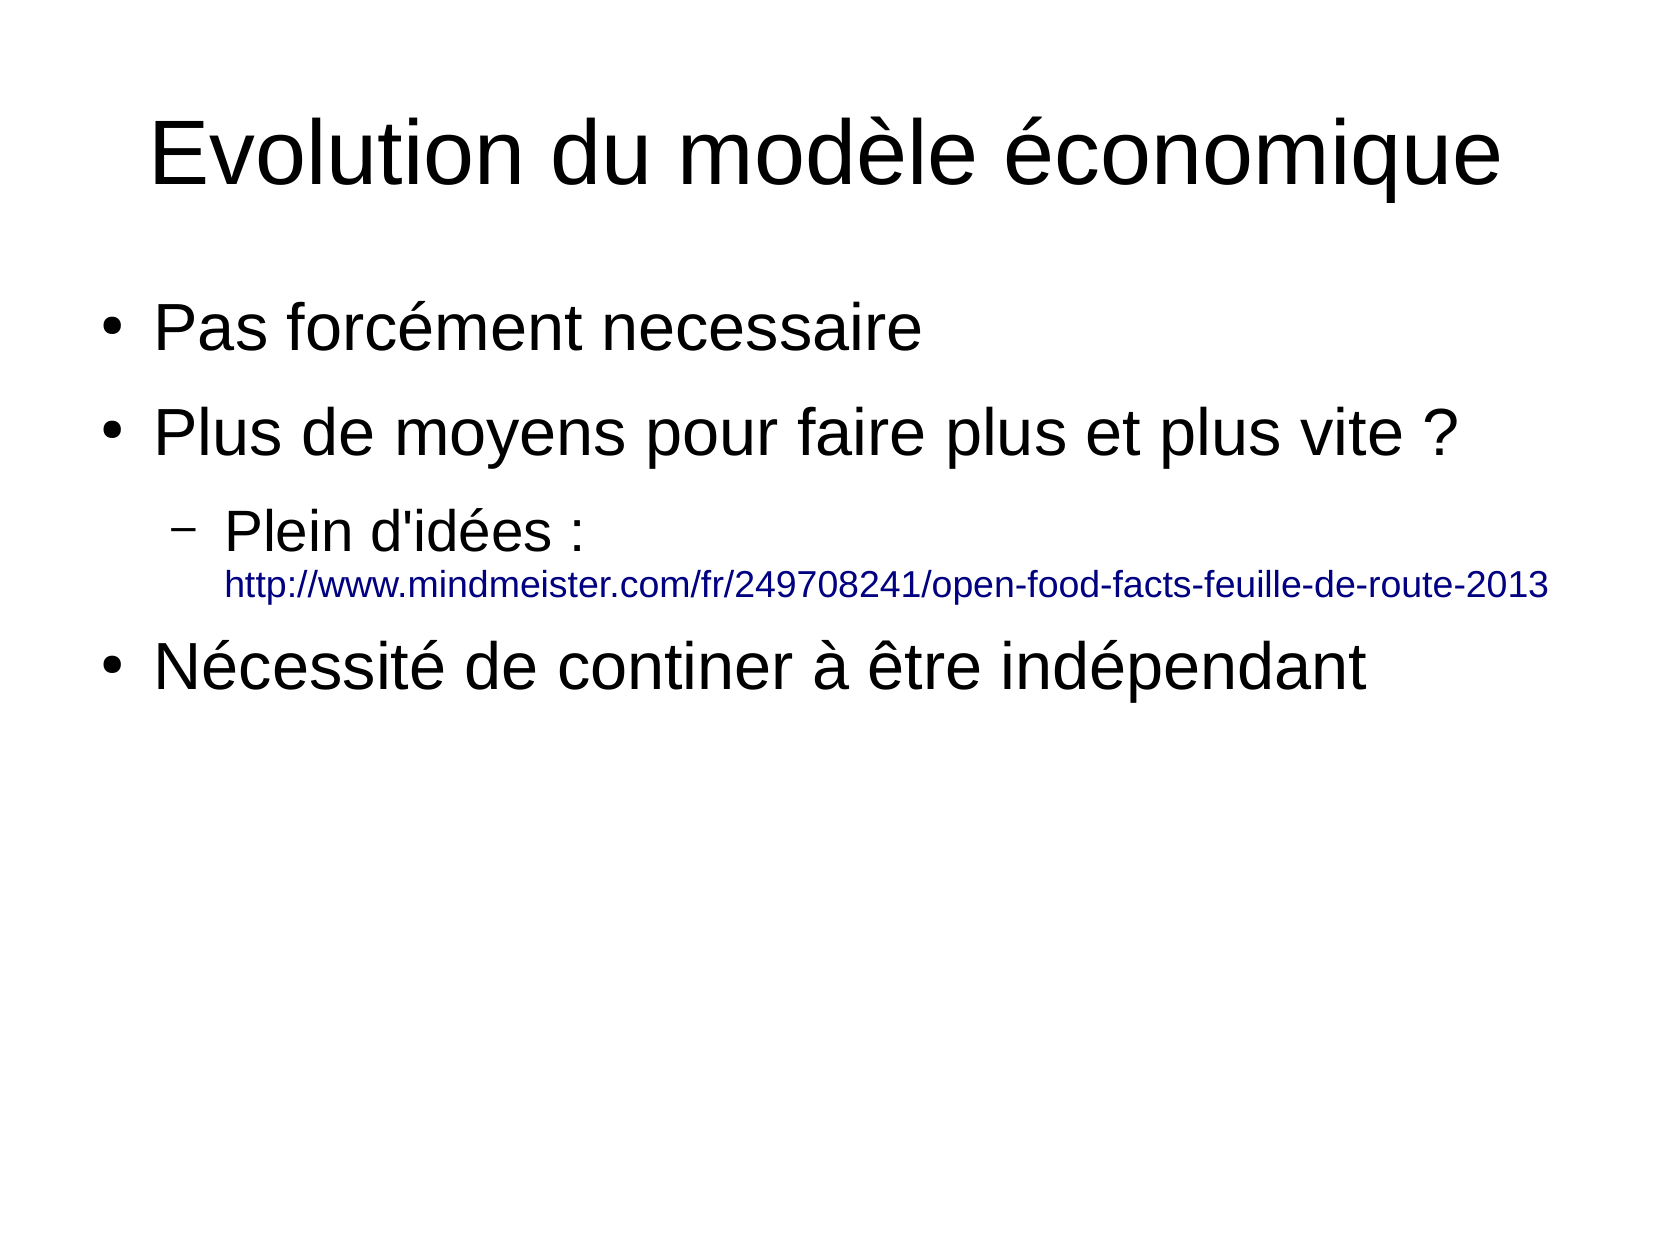

# Evolution du modèle économique
Pas forcément necessaire
Plus de moyens pour faire plus et plus vite ?
Plein d'idées : http://www.mindmeister.com/fr/249708241/open-food-facts-feuille-de-route-2013
Nécessité de continer à être indépendant